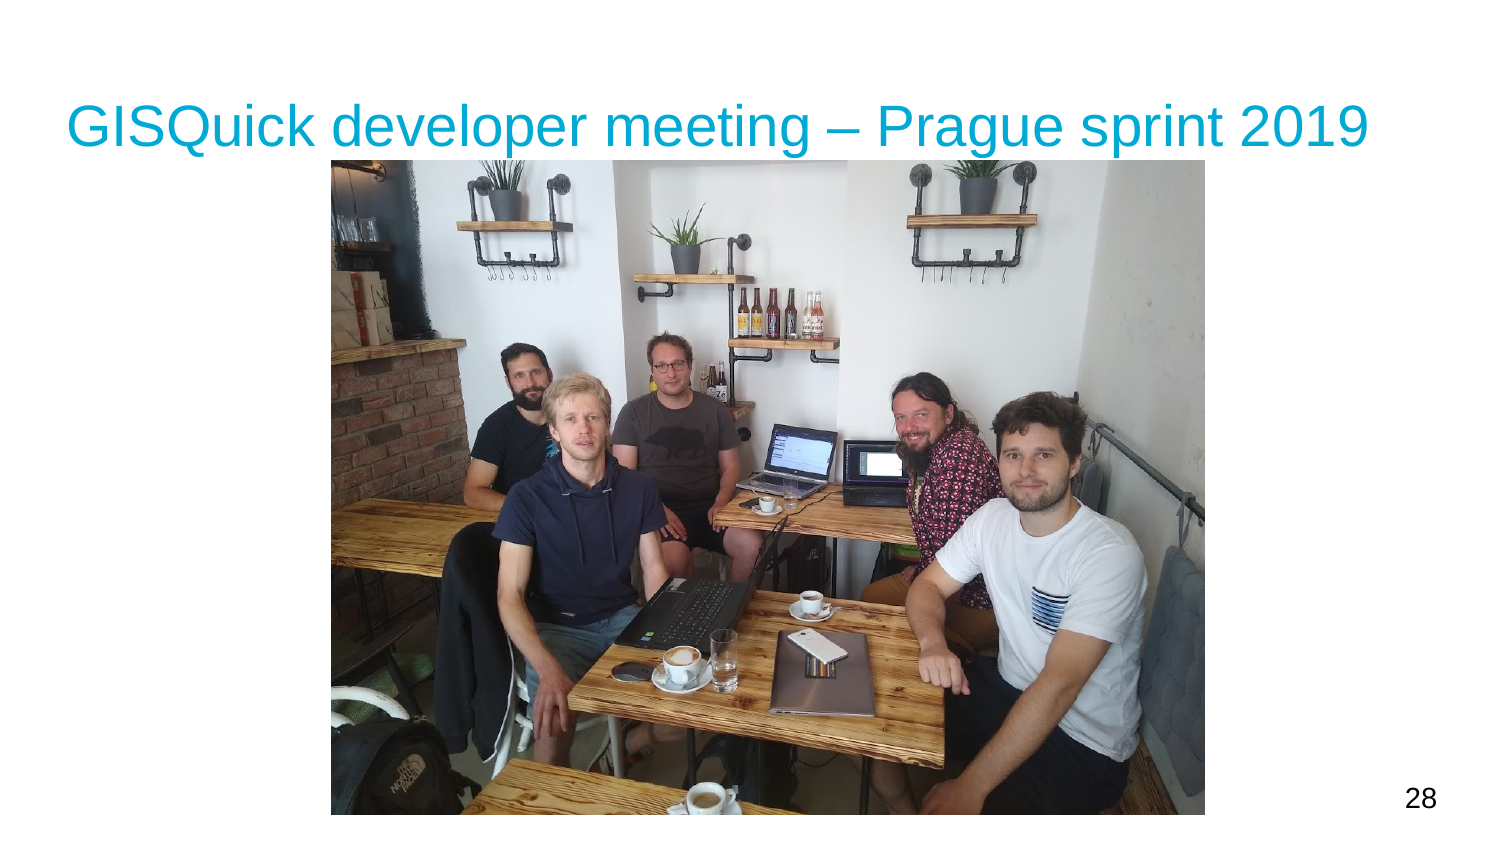

# GISQuick developer meeting – Prague sprint 2019